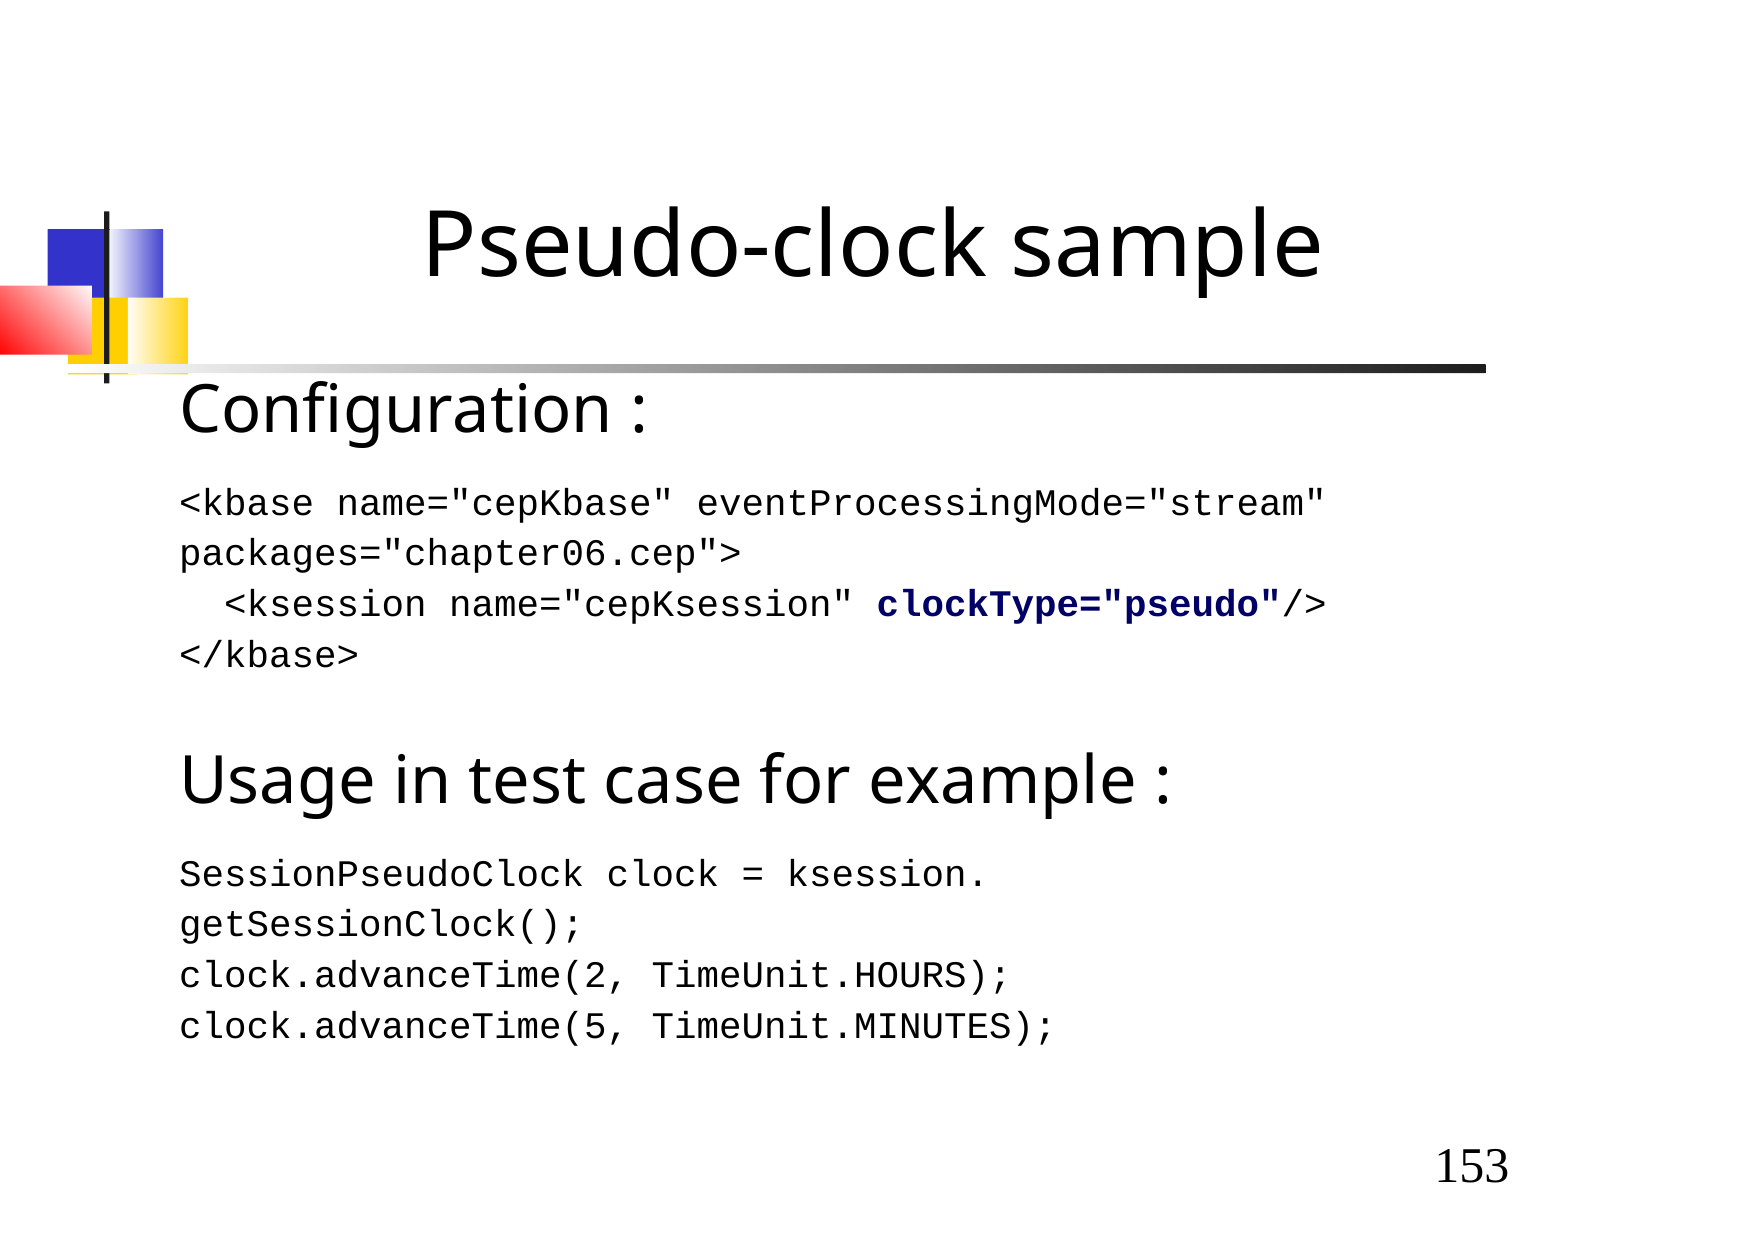

# Pseudo-clock sample
Configuration :
<kbase name="cepKbase" eventProcessingMode="stream"
packages="chapter06.cep">
 <ksession name="cepKsession" clockType="pseudo"/>
</kbase>
Usage in test case for example :
SessionPseudoClock clock = ksession.
getSessionClock();
clock.advanceTime(2, TimeUnit.HOURS);
clock.advanceTime(5, TimeUnit.MINUTES);